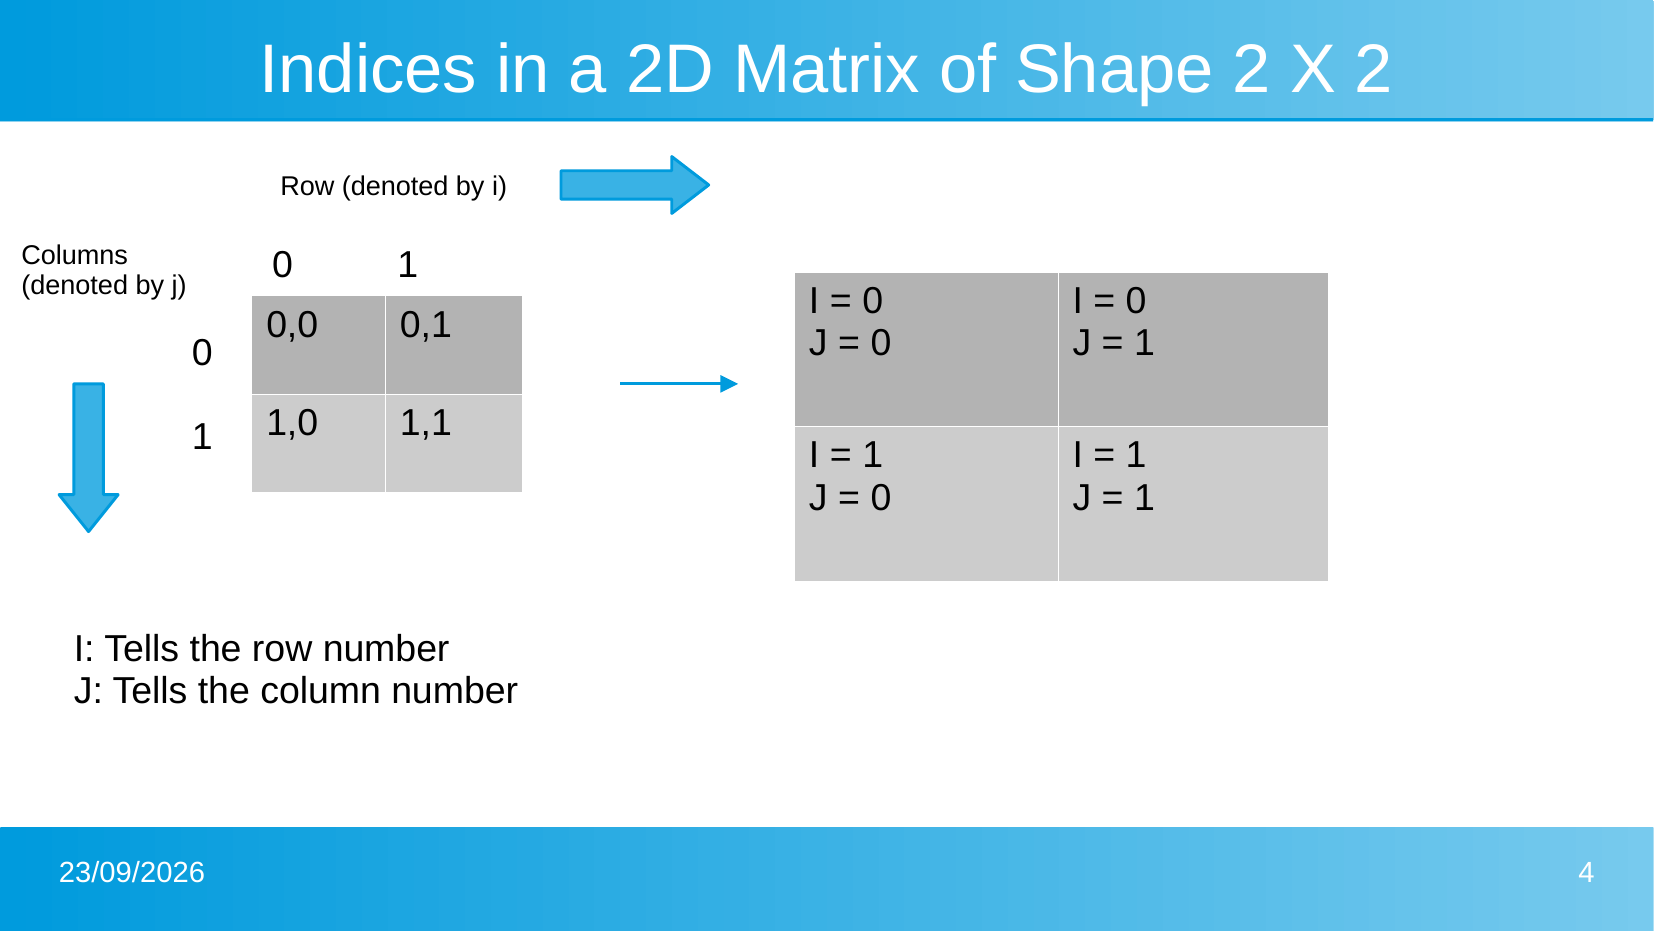

# Indices in a 2D Matrix of Shape 2 X 2
Row (denoted by i)
Columns
(denoted by j)
 0 1
| I = 0 J = 0 | I = 0 J = 1 |
| --- | --- |
| I = 1 J = 0 | I = 1 J = 1 |
| 0,0 | 0,1 |
| --- | --- |
| 1,0 | 1,1 |
0
1
I: Tells the row number
J: Tells the column number
4